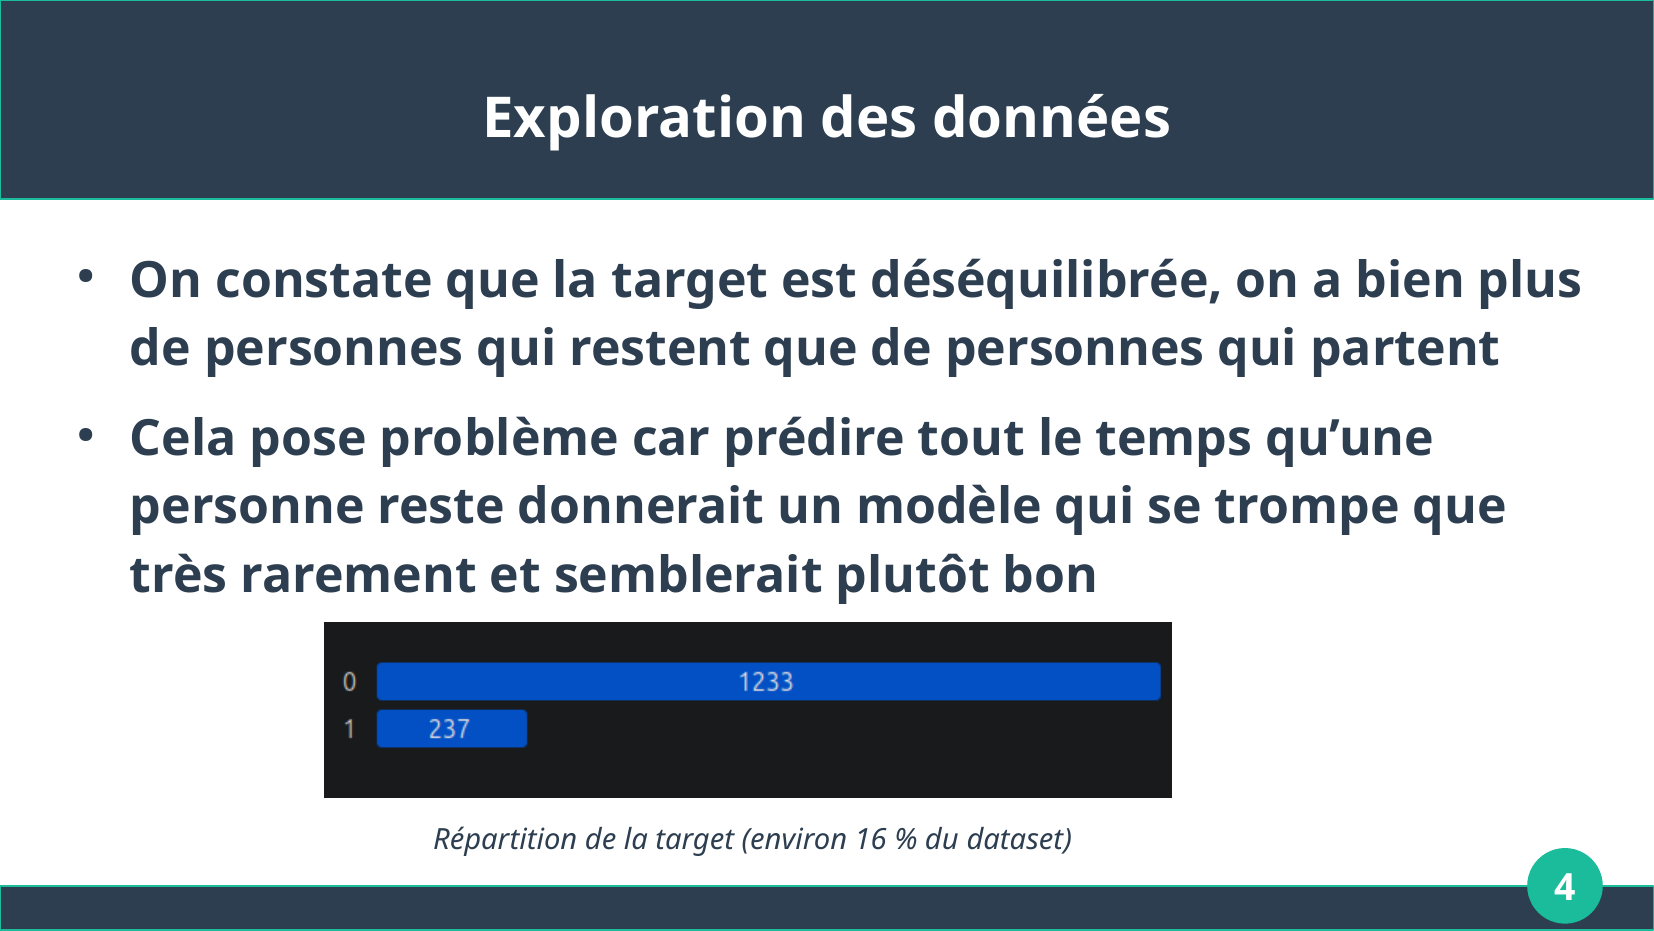

# Exploration des données
On constate que la target est déséquilibrée, on a bien plus de personnes qui restent que de personnes qui partent
Cela pose problème car prédire tout le temps qu’une personne reste donnerait un modèle qui se trompe que très rarement et semblerait plutôt bon
Répartition de la target (environ 16 % du dataset)
4